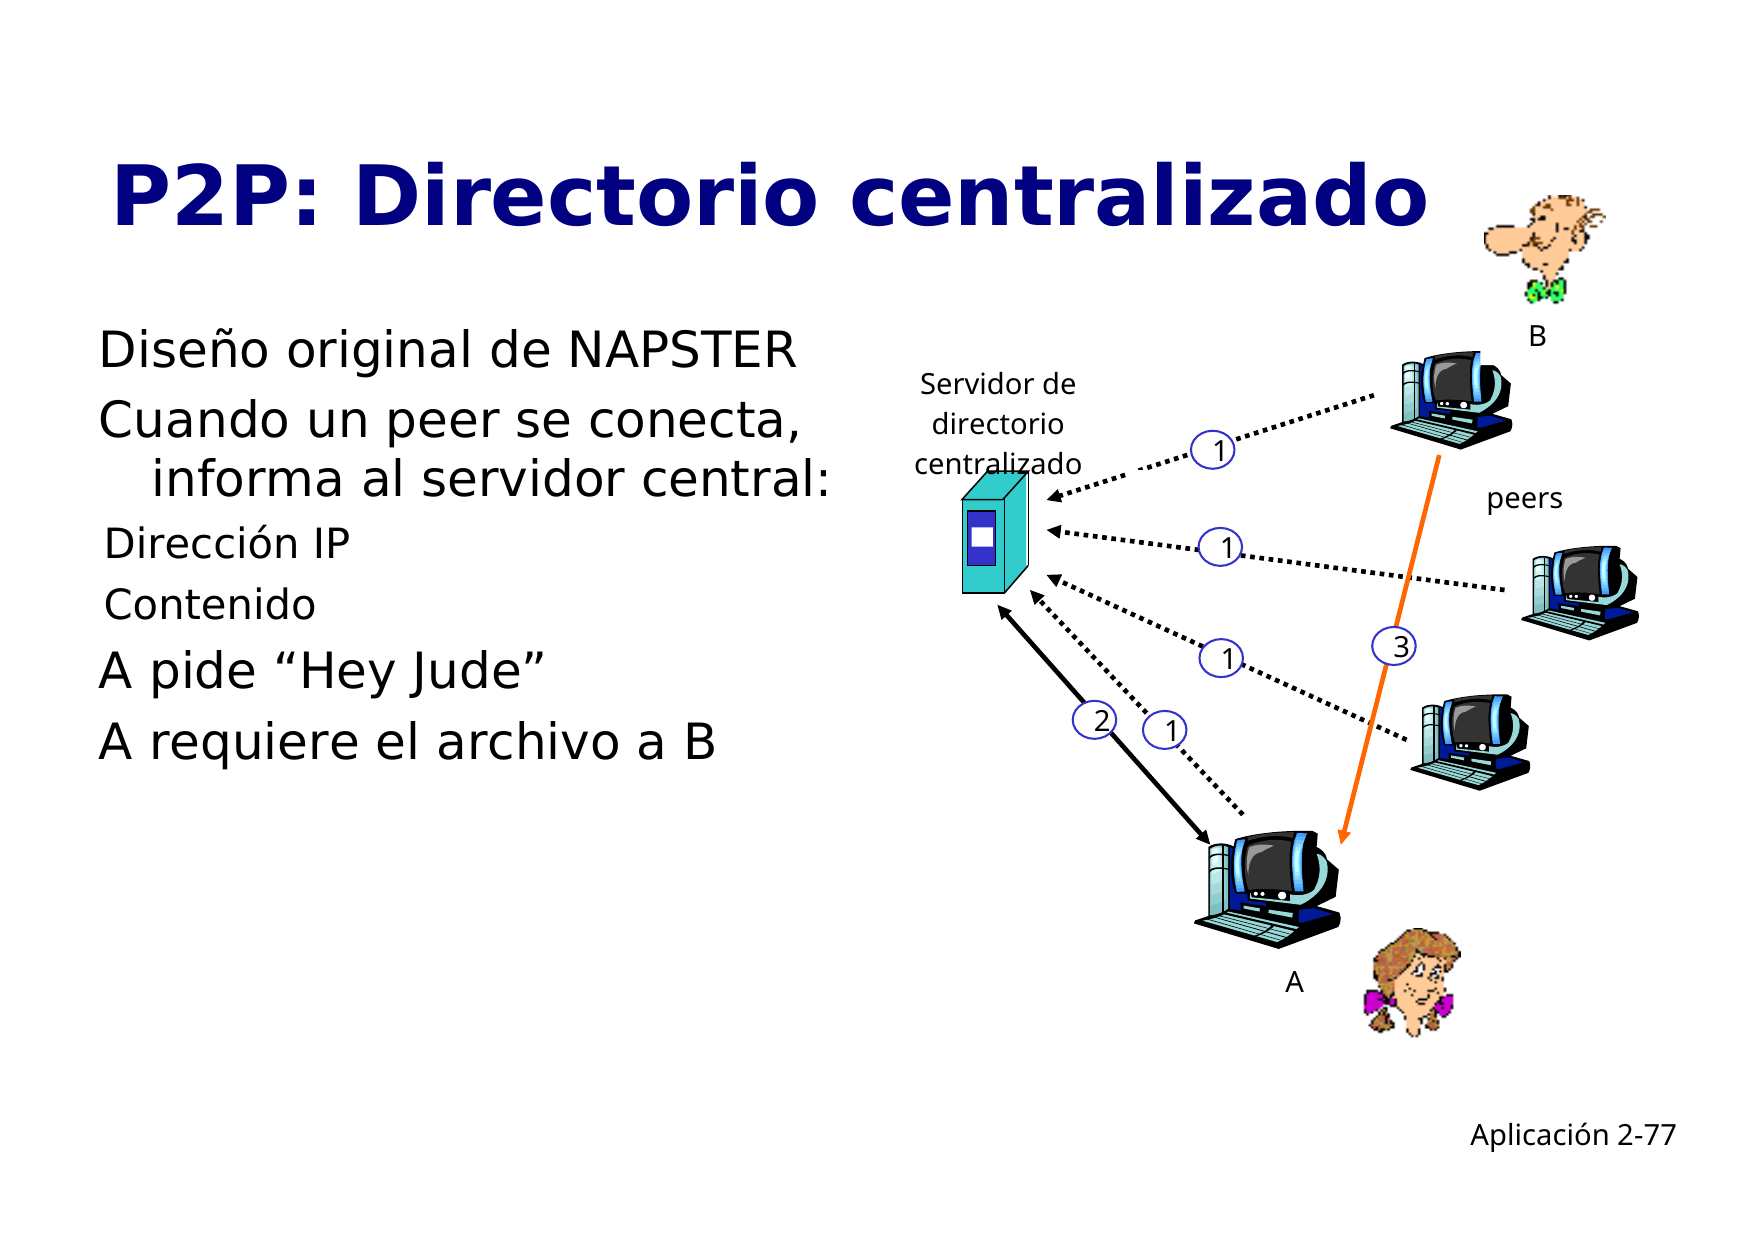

# P2P: Directorio centralizado
B
Servidor de
directorio
centralizado
1
peers
1
3
1
2
1
A
Diseño original de NAPSTER
Cuando un peer se conecta, informa al servidor central:
Dirección IP
Contenido
A pide “Hey Jude”
A requiere el archivo a B